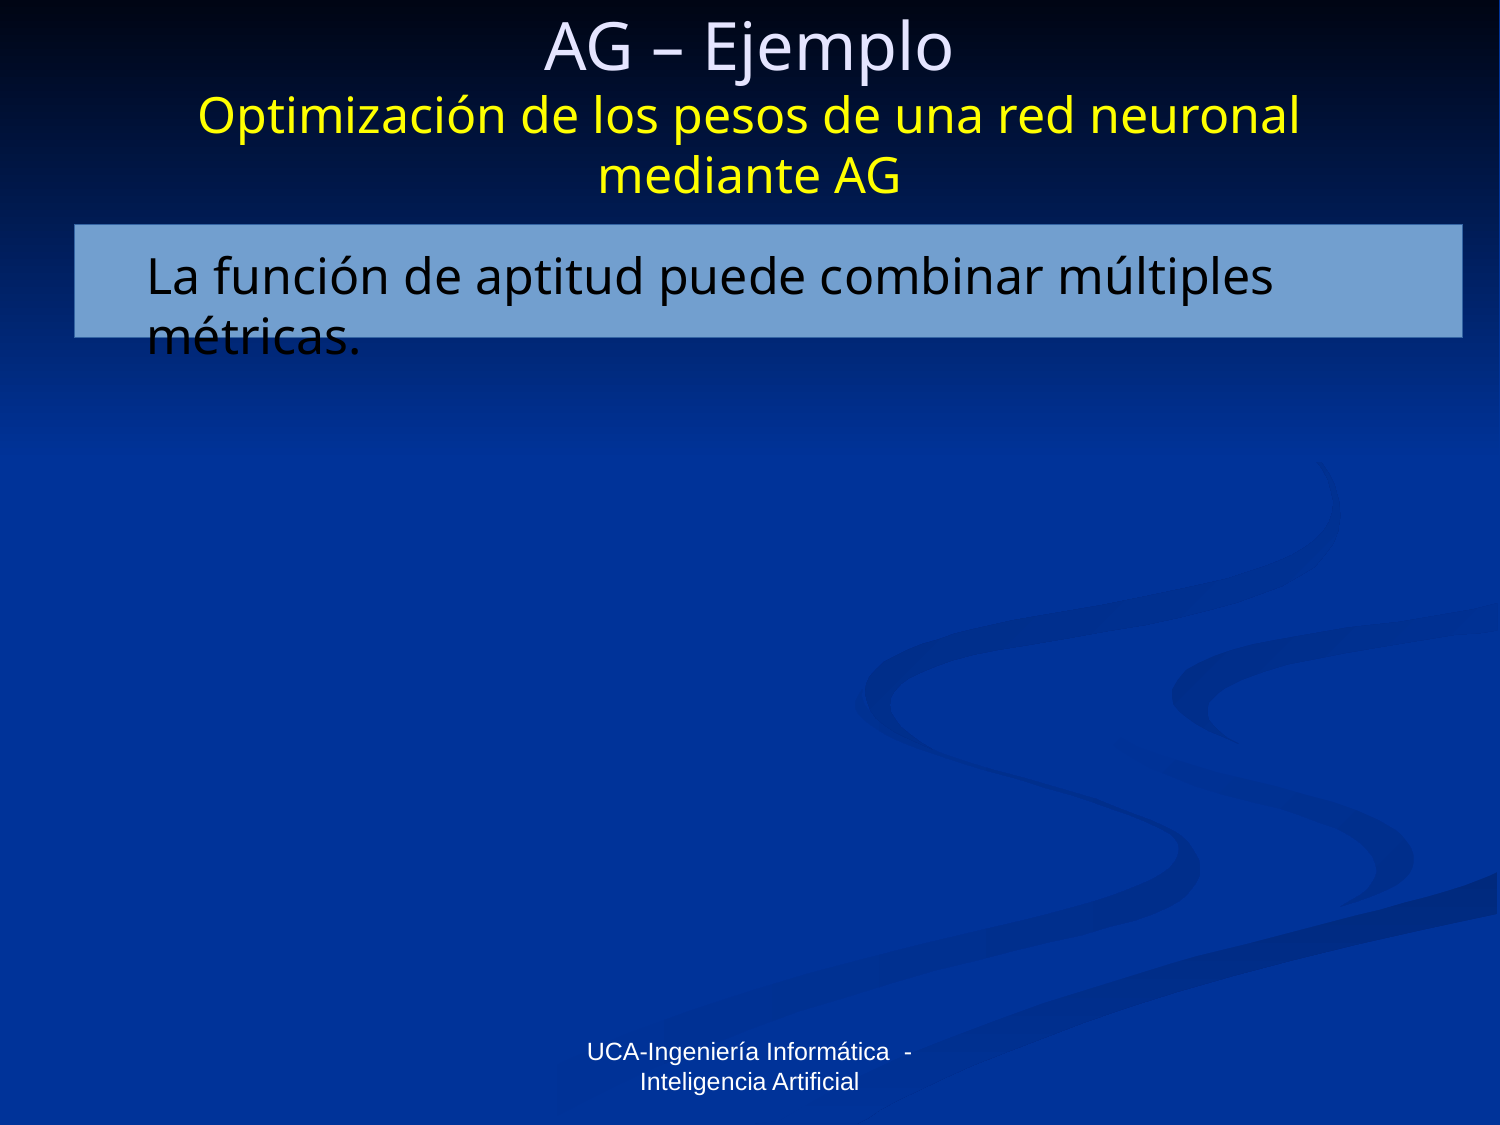

# AG – Ejemplo Optimización de los pesos de una red neuronal mediante AG
La función de aptitud puede combinar múltiples métricas.
UCA-Ingeniería Informática - Inteligencia Artificial